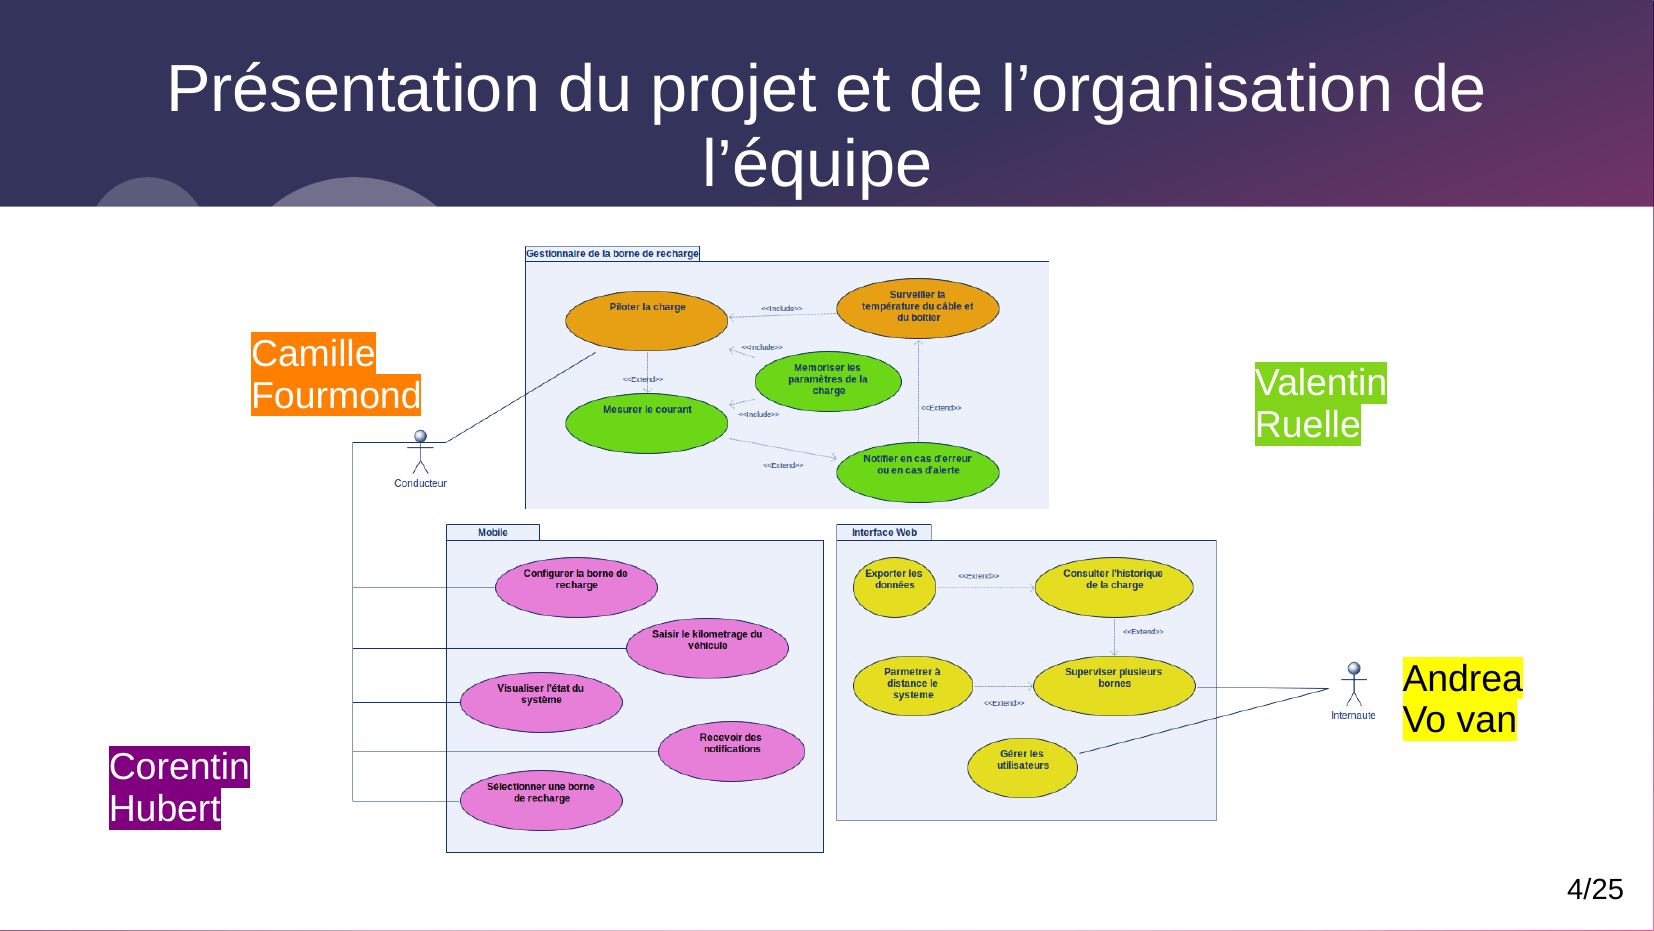

# Présentation du projet et de l’organisation de l’équipe
Camille Fourmond
Valentin
Ruelle
Andrea
Vo van
Corentin
Hubert
4